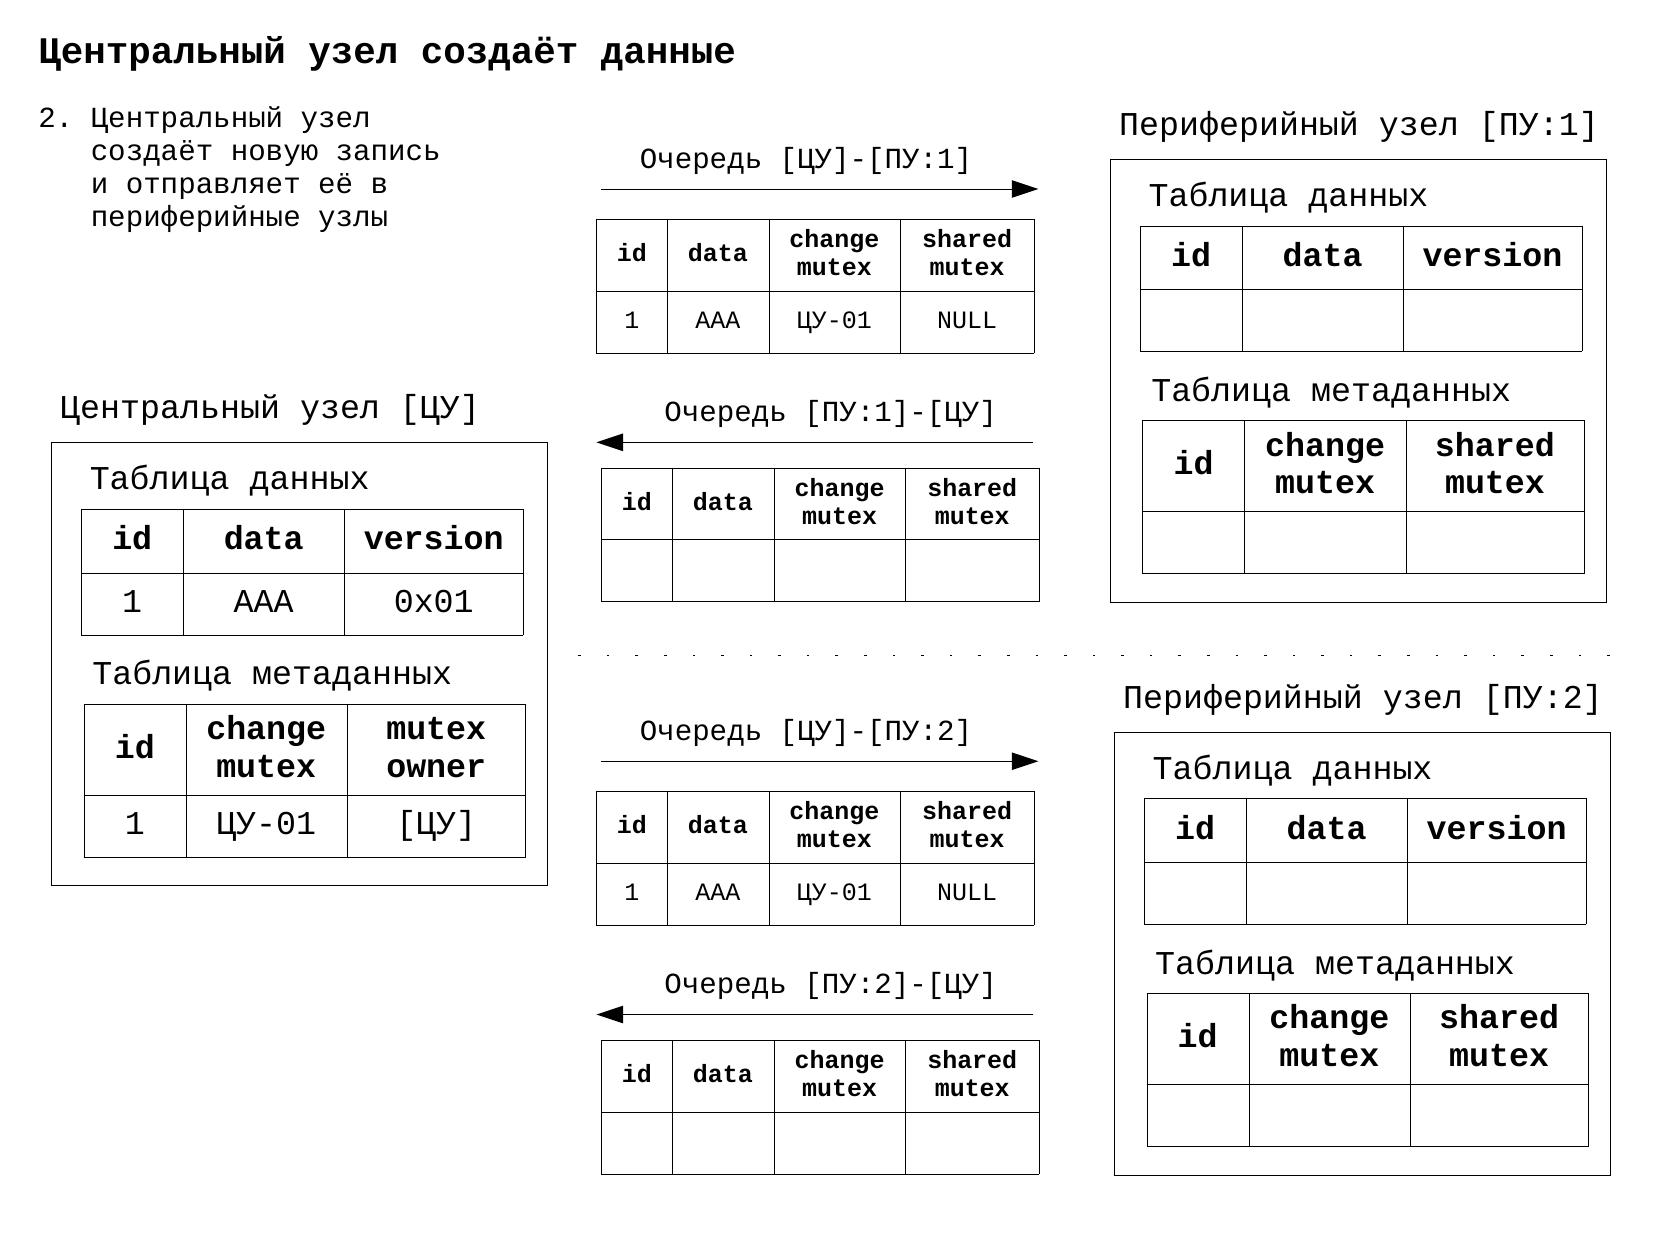

Центральный узел создаёт данные
2. Центральный узел
 создаёт новую запись
 и отправляет её в
 периферийные узлы
Периферийный узел [ПУ:1]
Очередь [ЦУ]-[ПУ:1]
Таблица данных
| id | data | change mutex | shared mutex |
| --- | --- | --- | --- |
| 1 | AAA | ЦУ-01 | NULL |
| id | data | version |
| --- | --- | --- |
| | | |
Таблица метаданных
Центральный узел [ЦУ]
Очередь [ПУ:1]-[ЦУ]
| id | change mutex | shared mutex |
| --- | --- | --- |
| | | |
Таблица данных
| id | data | change mutex | shared mutex |
| --- | --- | --- | --- |
| | | | |
| id | data | version |
| --- | --- | --- |
| 1 | AAA | 0x01 |
Таблица метаданных
Периферийный узел [ПУ:2]
| id | change mutex | mutex owner |
| --- | --- | --- |
| 1 | ЦУ-01 | [ЦУ] |
Очередь [ЦУ]-[ПУ:2]
Таблица данных
| id | data | change mutex | shared mutex |
| --- | --- | --- | --- |
| 1 | AAA | ЦУ-01 | NULL |
| id | data | version |
| --- | --- | --- |
| | | |
Таблица метаданных
Очередь [ПУ:2]-[ЦУ]
| id | change mutex | shared mutex |
| --- | --- | --- |
| | | |
| id | data | change mutex | shared mutex |
| --- | --- | --- | --- |
| | | | |